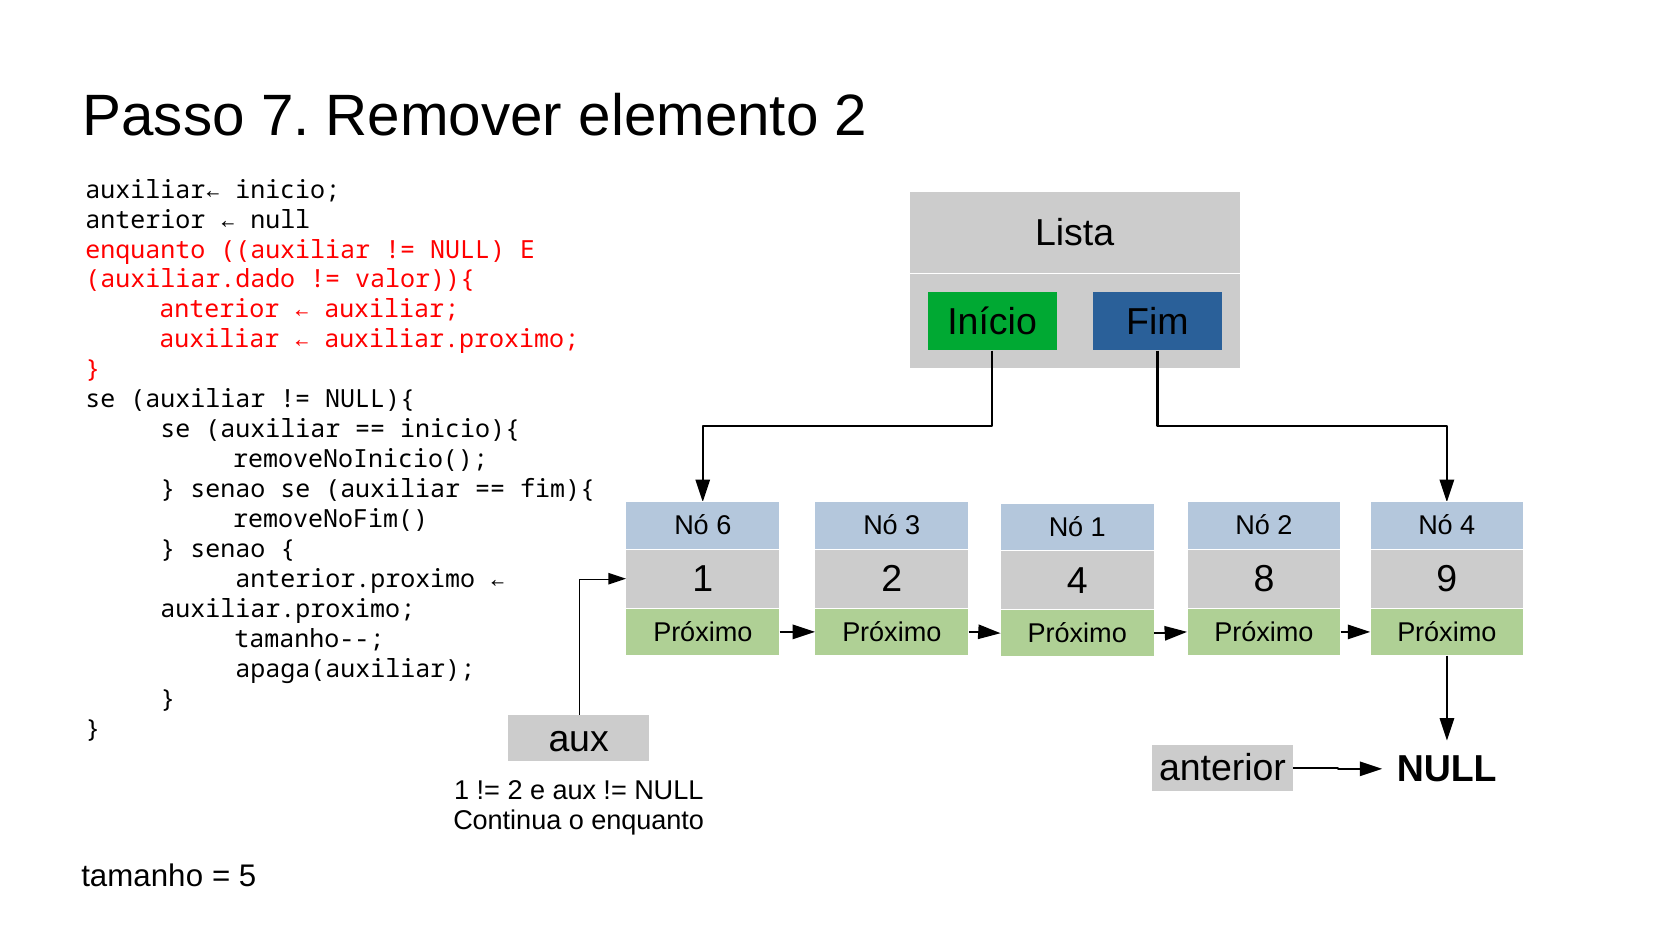

# Passo 7. Remover elemento 2
auxiliar← inicio;
anterior ← null
enquanto ((auxiliar != NULL) E (auxiliar.dado != valor)){
	anterior ← auxiliar;
 	auxiliar ← auxiliar.proximo;
}
se (auxiliar != NULL){
se (auxiliar == inicio){
		removeNoInicio();
} senao se (auxiliar == fim){
	removeNoFim()
} senao {
anterior.proximo ← auxiliar.proximo;
	tamanho--;
apaga(auxiliar);
}
}
Lista
Início
Fim
1
Nó 6
2
Nó 3
8
Nó 2
9
Nó 4
4
Nó 1
Próximo
Próximo
Próximo
Próximo
Próximo
aux
NULL
anterior
1 != 2 e aux != NULL
Continua o enquanto
tamanho = 5